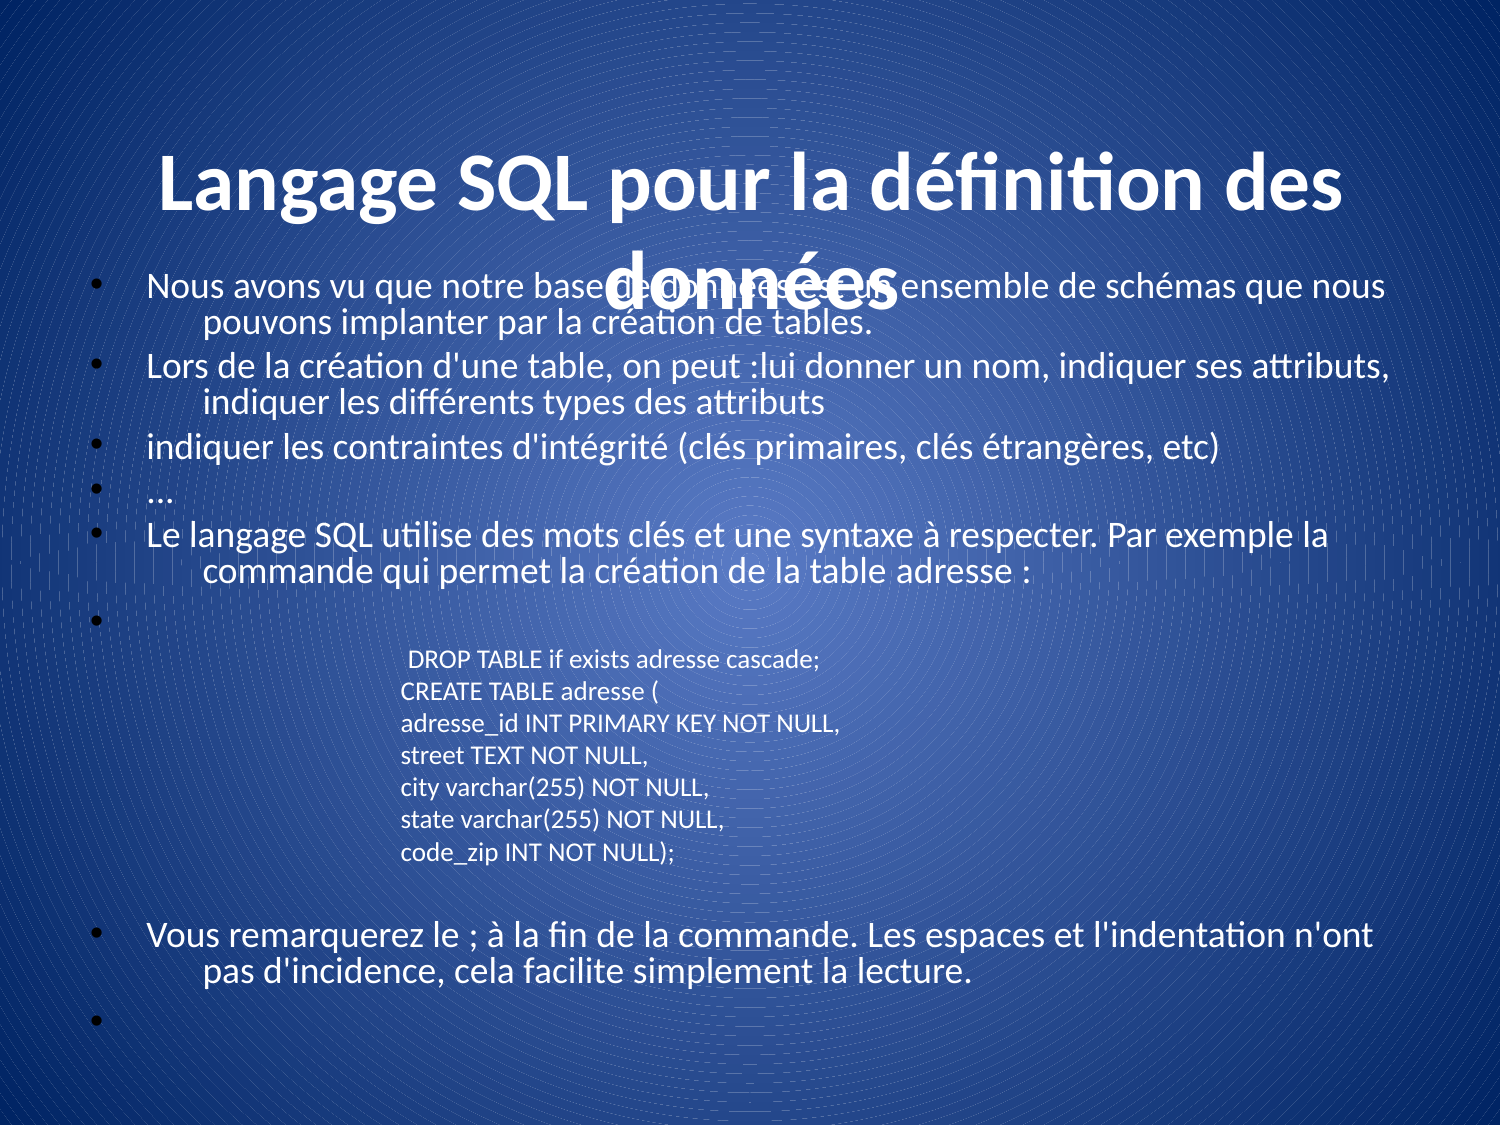

# Langage SQL pour la définition des données
Nous avons vu que notre base de données est un ensemble de schémas que nous pouvons implanter par la création de tables.
Lors de la création d'une table, on peut :lui donner un nom, indiquer ses attributs, indiquer les différents types des attributs
indiquer les contraintes d'intégrité (clés primaires, clés étrangères, etc)
...
Le langage SQL utilise des mots clés et une syntaxe à respecter. Par exemple la commande qui permet la création de la table adresse :
 DROP TABLE if exists adresse cascade;
 CREATE TABLE adresse (
 adresse_id INT PRIMARY KEY NOT NULL,
 street TEXT NOT NULL,
 city varchar(255) NOT NULL,
 state varchar(255) NOT NULL,
 code_zip INT NOT NULL);
Vous remarquerez le ; à la fin de la commande. Les espaces et l'indentation n'ont pas d'incidence, cela facilite simplement la lecture.